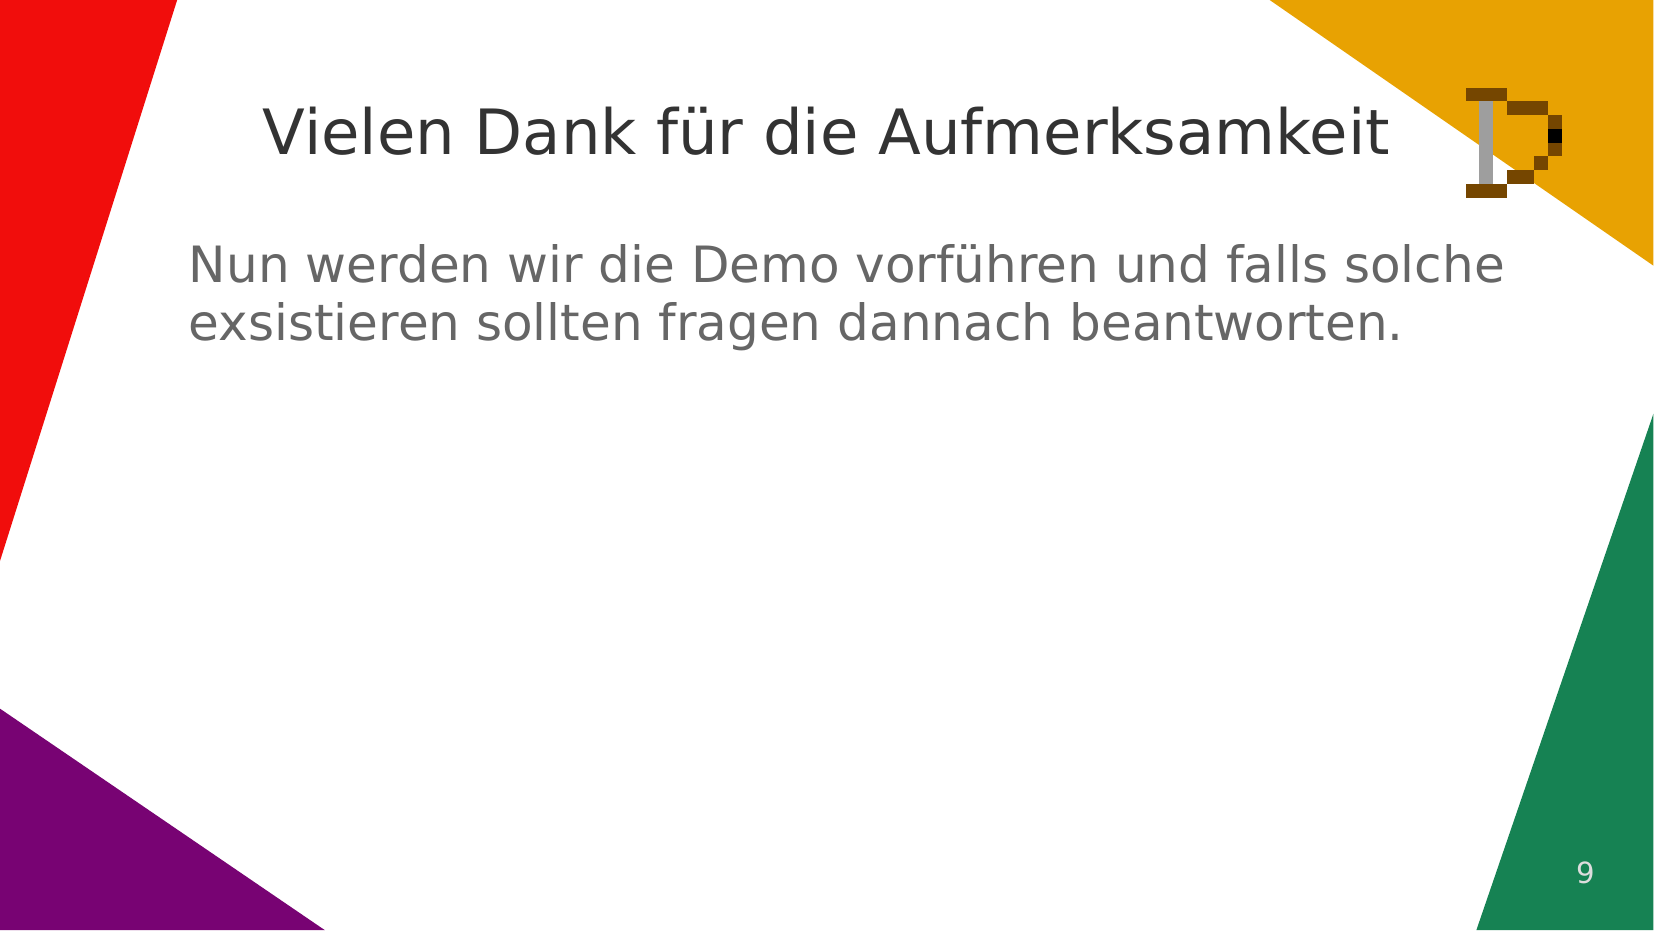

# Vielen Dank für die Aufmerksamkeit
Nun werden wir die Demo vorführen und falls solche exsistieren sollten fragen dannach beantworten.
9